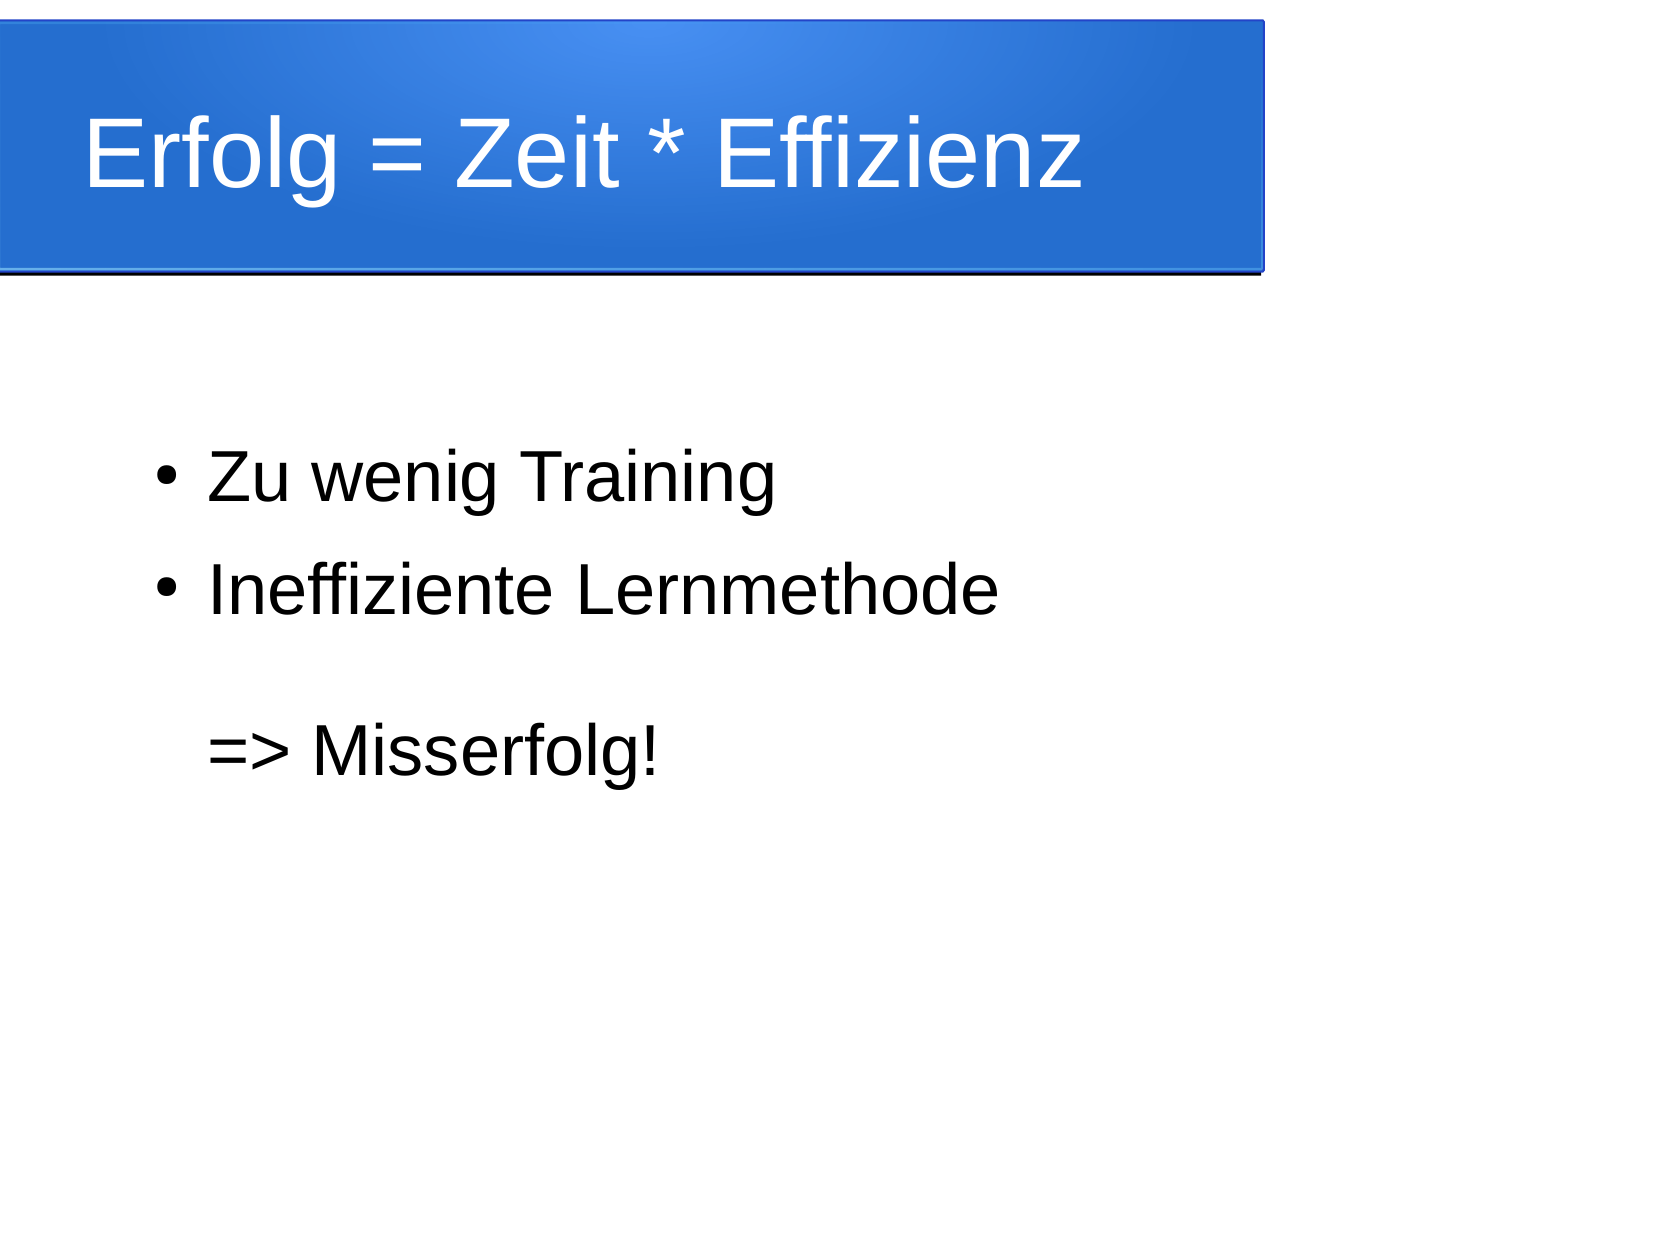

# Erfolg = Zeit * Effizienz
Zu wenig Training
Ineffiziente Lernmethode
=> Misserfolg!